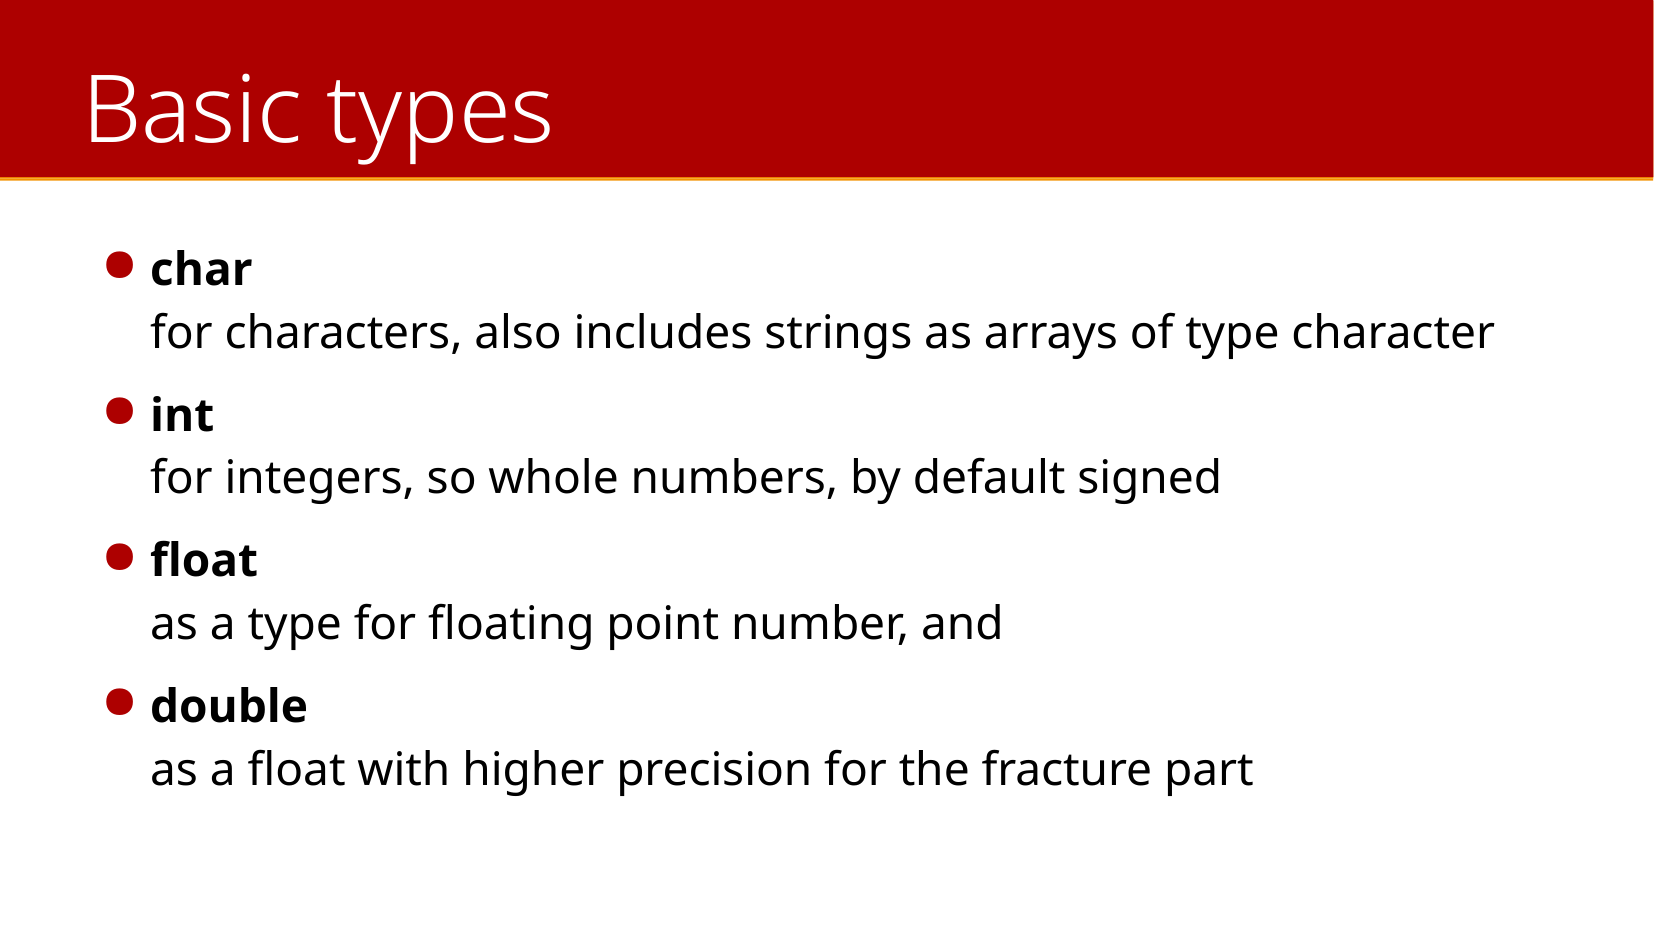

# Basic types
char
for characters, also includes strings as arrays of type character
int
for integers, so whole numbers, by default signed
float
as a type for floating point number, and
double
as a float with higher precision for the fracture part